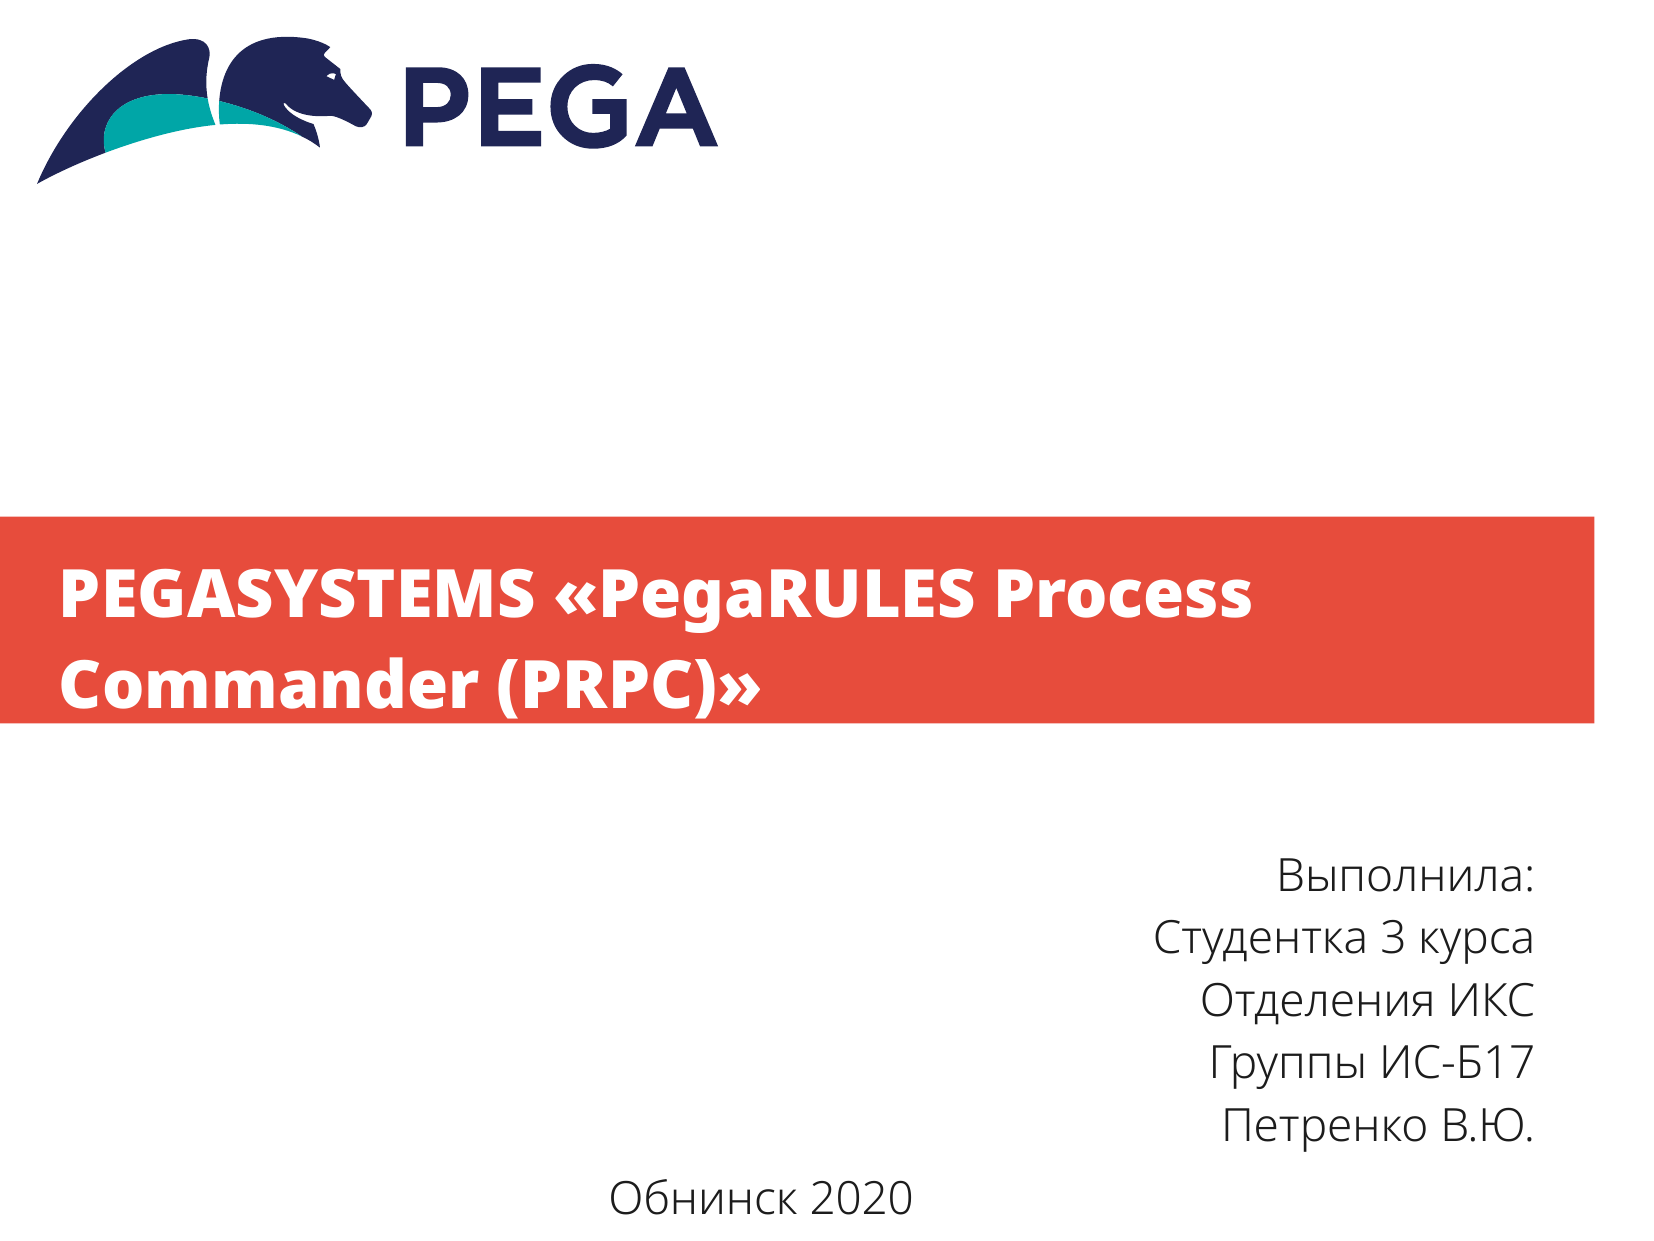

# PEGASYSTEMS «PegaRULES Process Commander (PRPC)»
Выполнила:
Студентка 3 курса
Отделения ИКС
Группы ИС-Б17
Петренко В.Ю.
Обнинск 2020